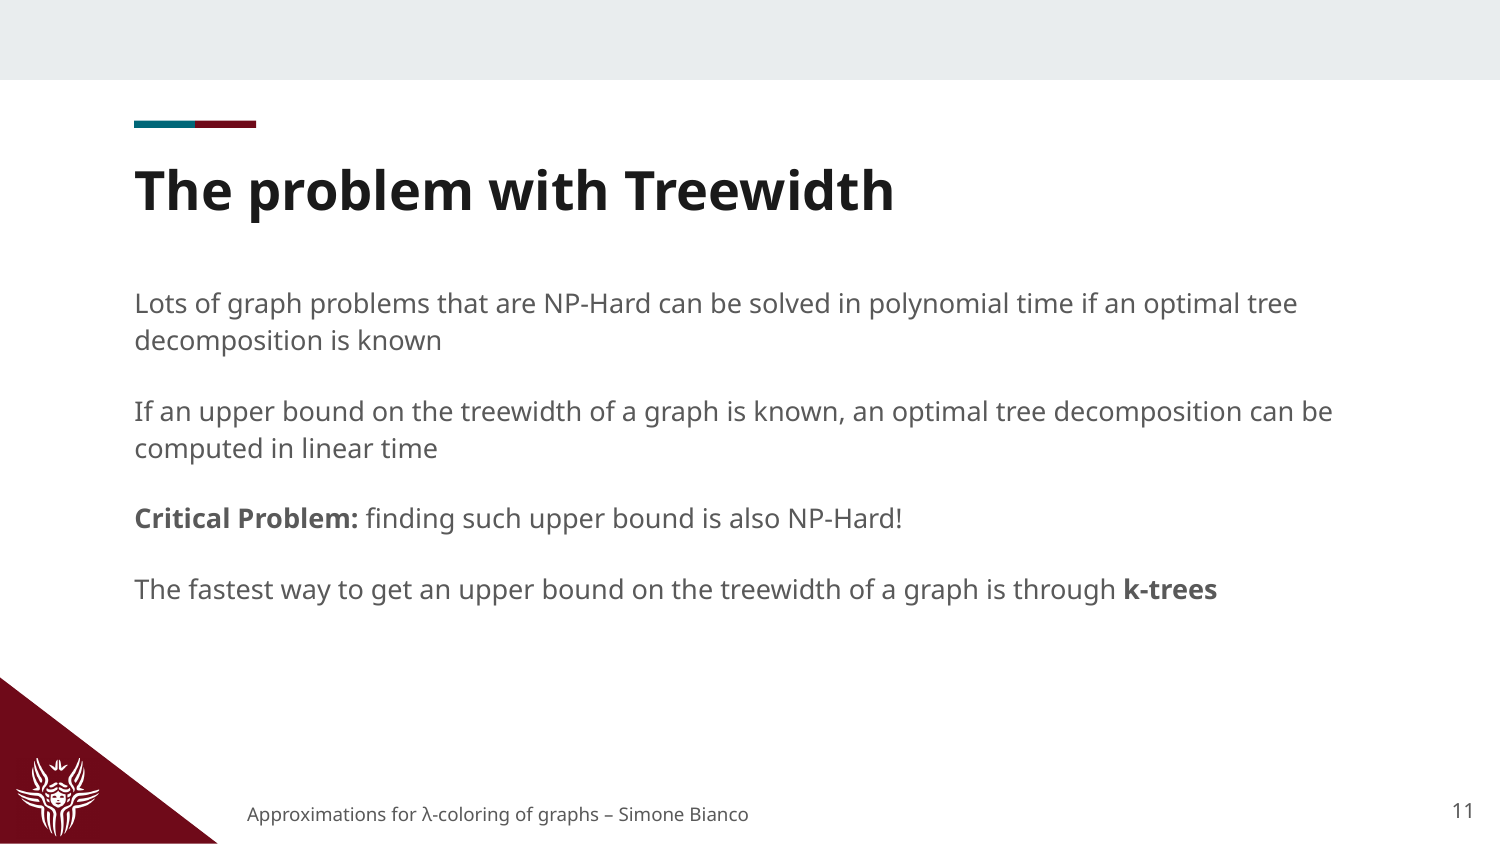

# The problem with Treewidth
Lots of graph problems that are NP-Hard can be solved in polynomial time if an optimal tree decomposition is known
If an upper bound on the treewidth of a graph is known, an optimal tree decomposition can be computed in linear time
Critical Problem: finding such upper bound is also NP-Hard!
The fastest way to get an upper bound on the treewidth of a graph is through k-trees
Approximations for λ-coloring of graphs – Simone Bianco